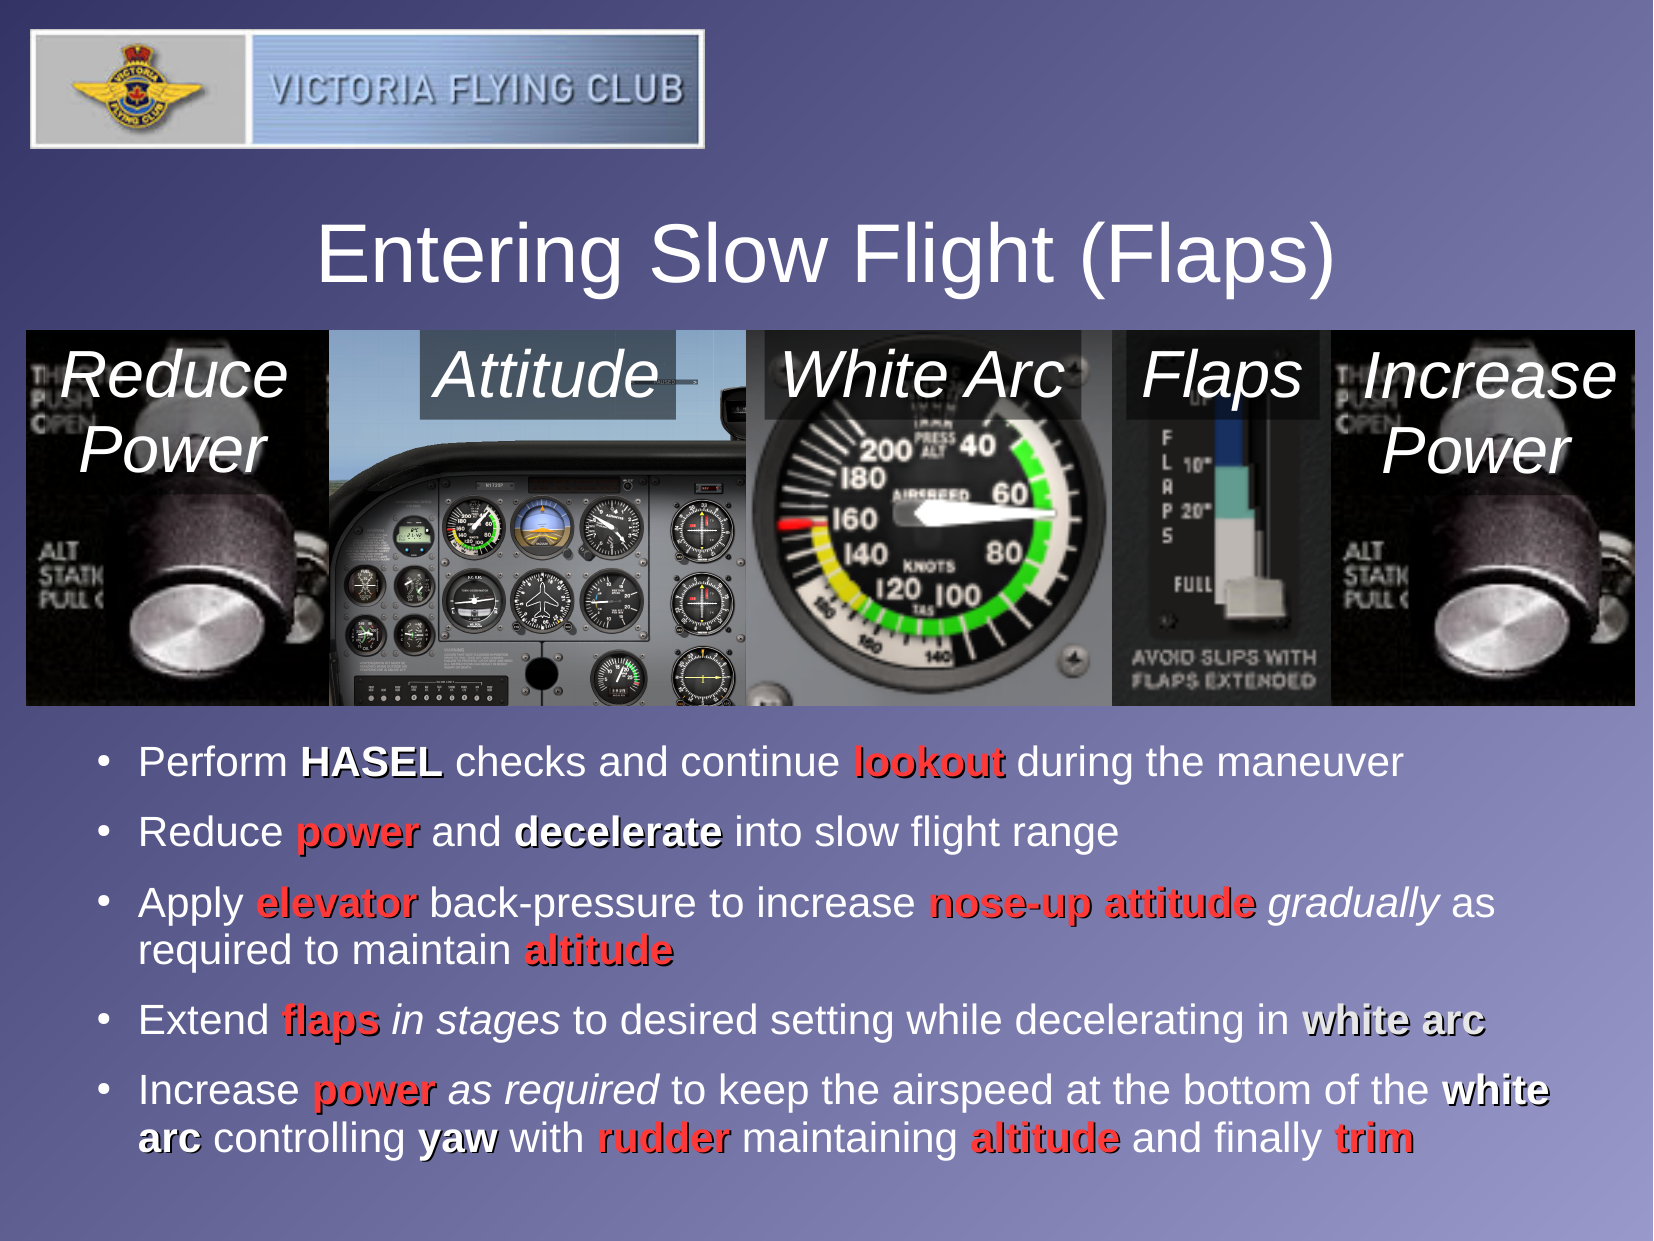

# Entering Slow Flight (Flaps)
Reduce
 Power
Attitude
White Arc
Flaps
Increase
 Power
Perform HASEL checks and continue lookout during the maneuver
Reduce power and decelerate into slow flight range
Apply elevator back-pressure to increase nose-up attitude gradually as required to maintain altitude
Extend flaps in stages to desired setting while decelerating in white arc
Increase power as required to keep the airspeed at the bottom of the white arc controlling yaw with rudder maintaining altitude and finally trim